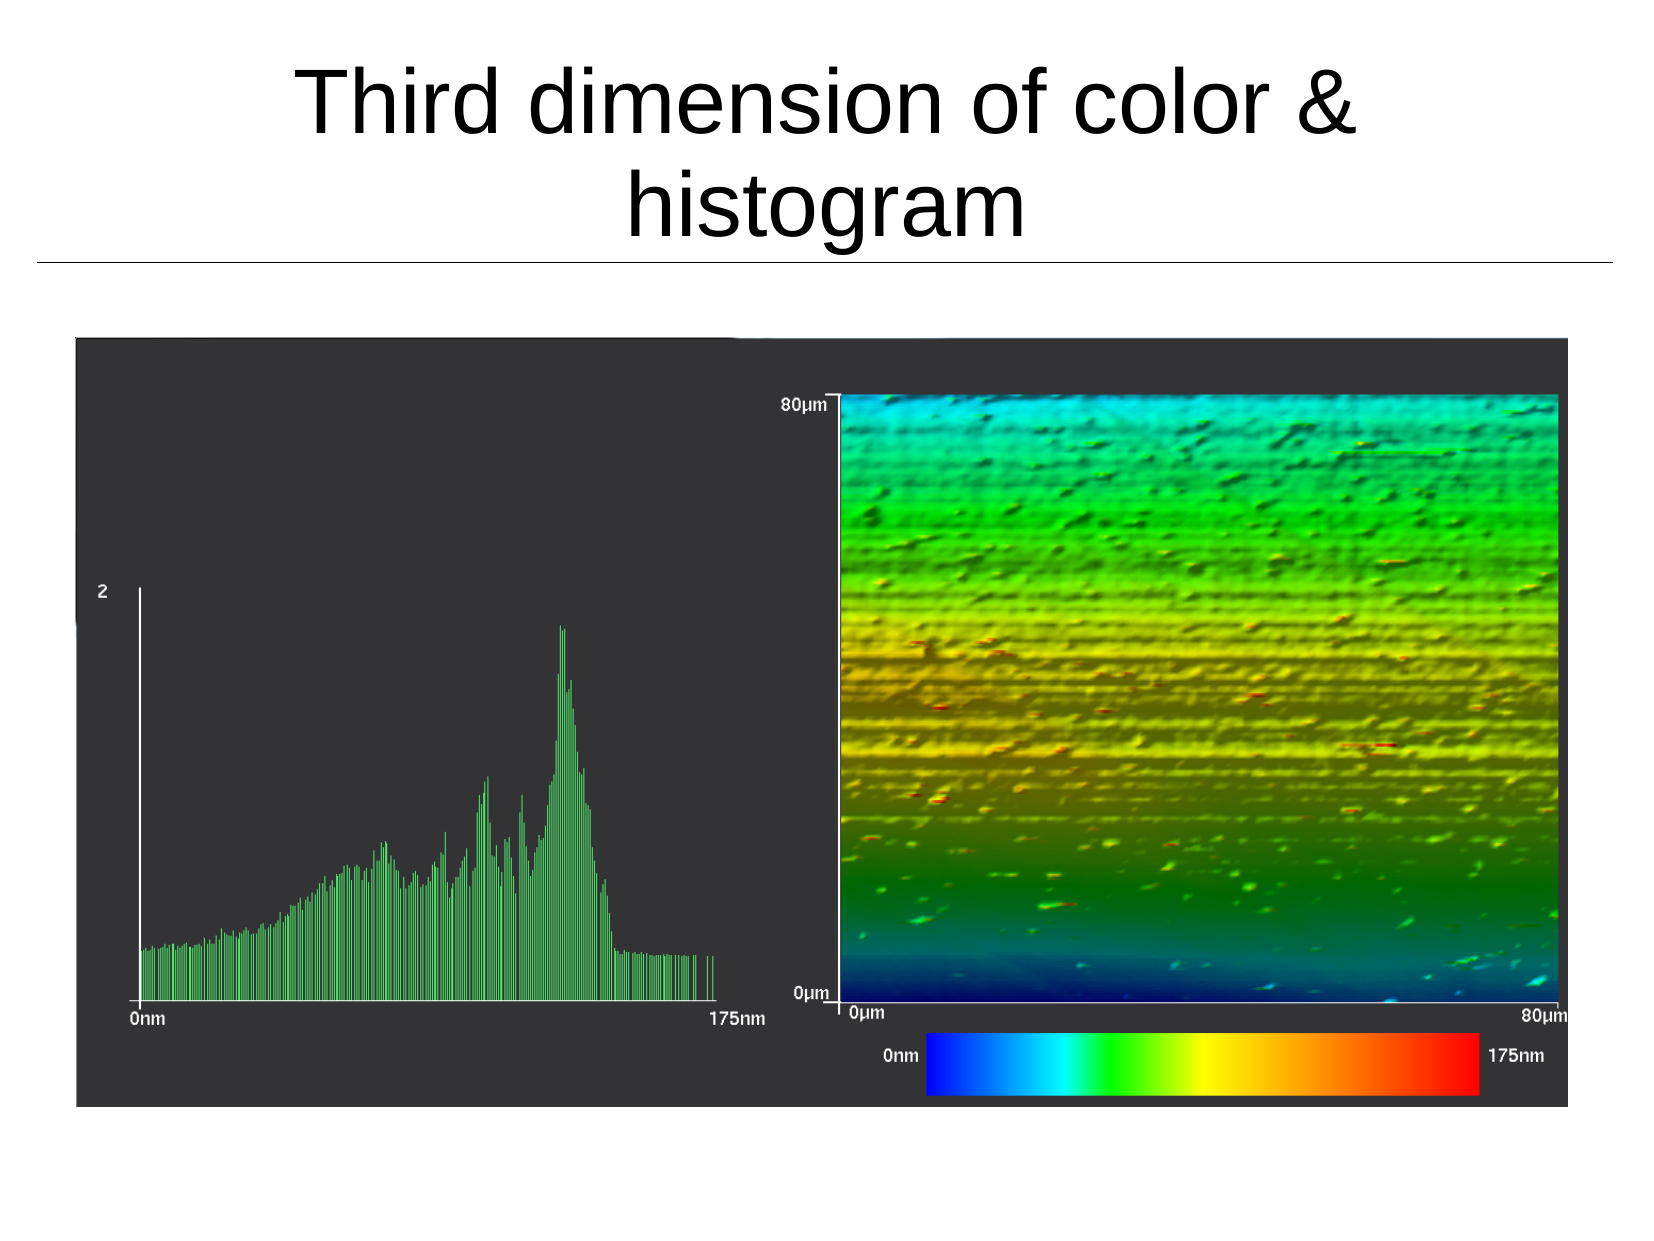

# Third dimension of color & histogram